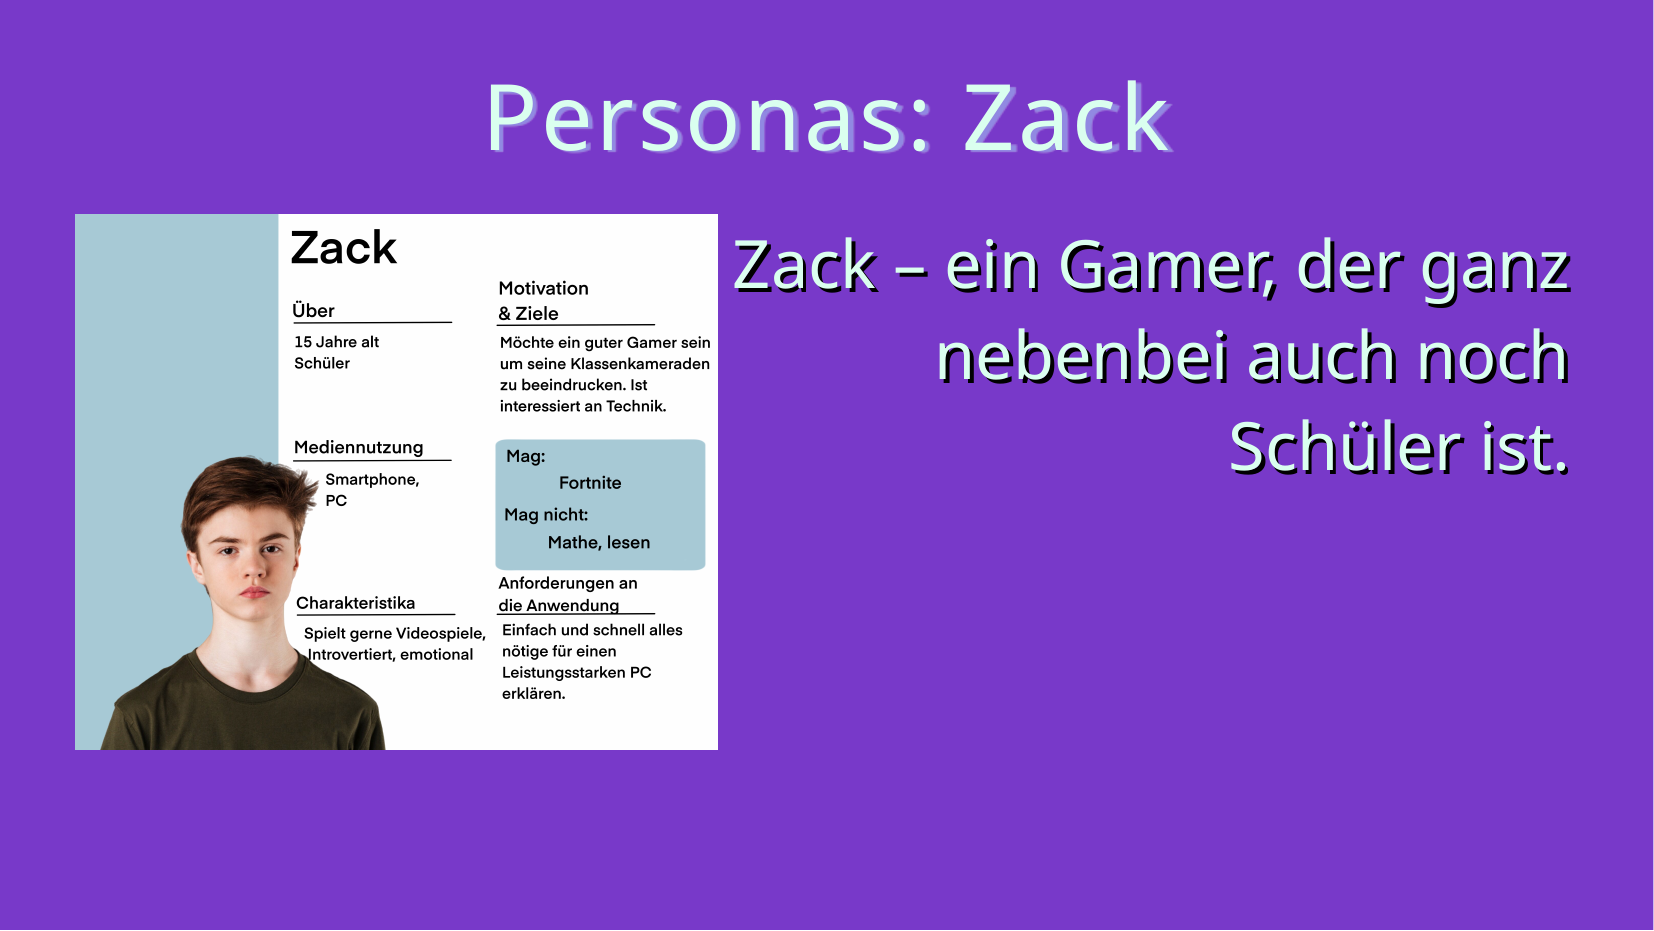

# Personas: Zack
Zack – ein Gamer, der ganz nebenbei auch noch Schüler ist.